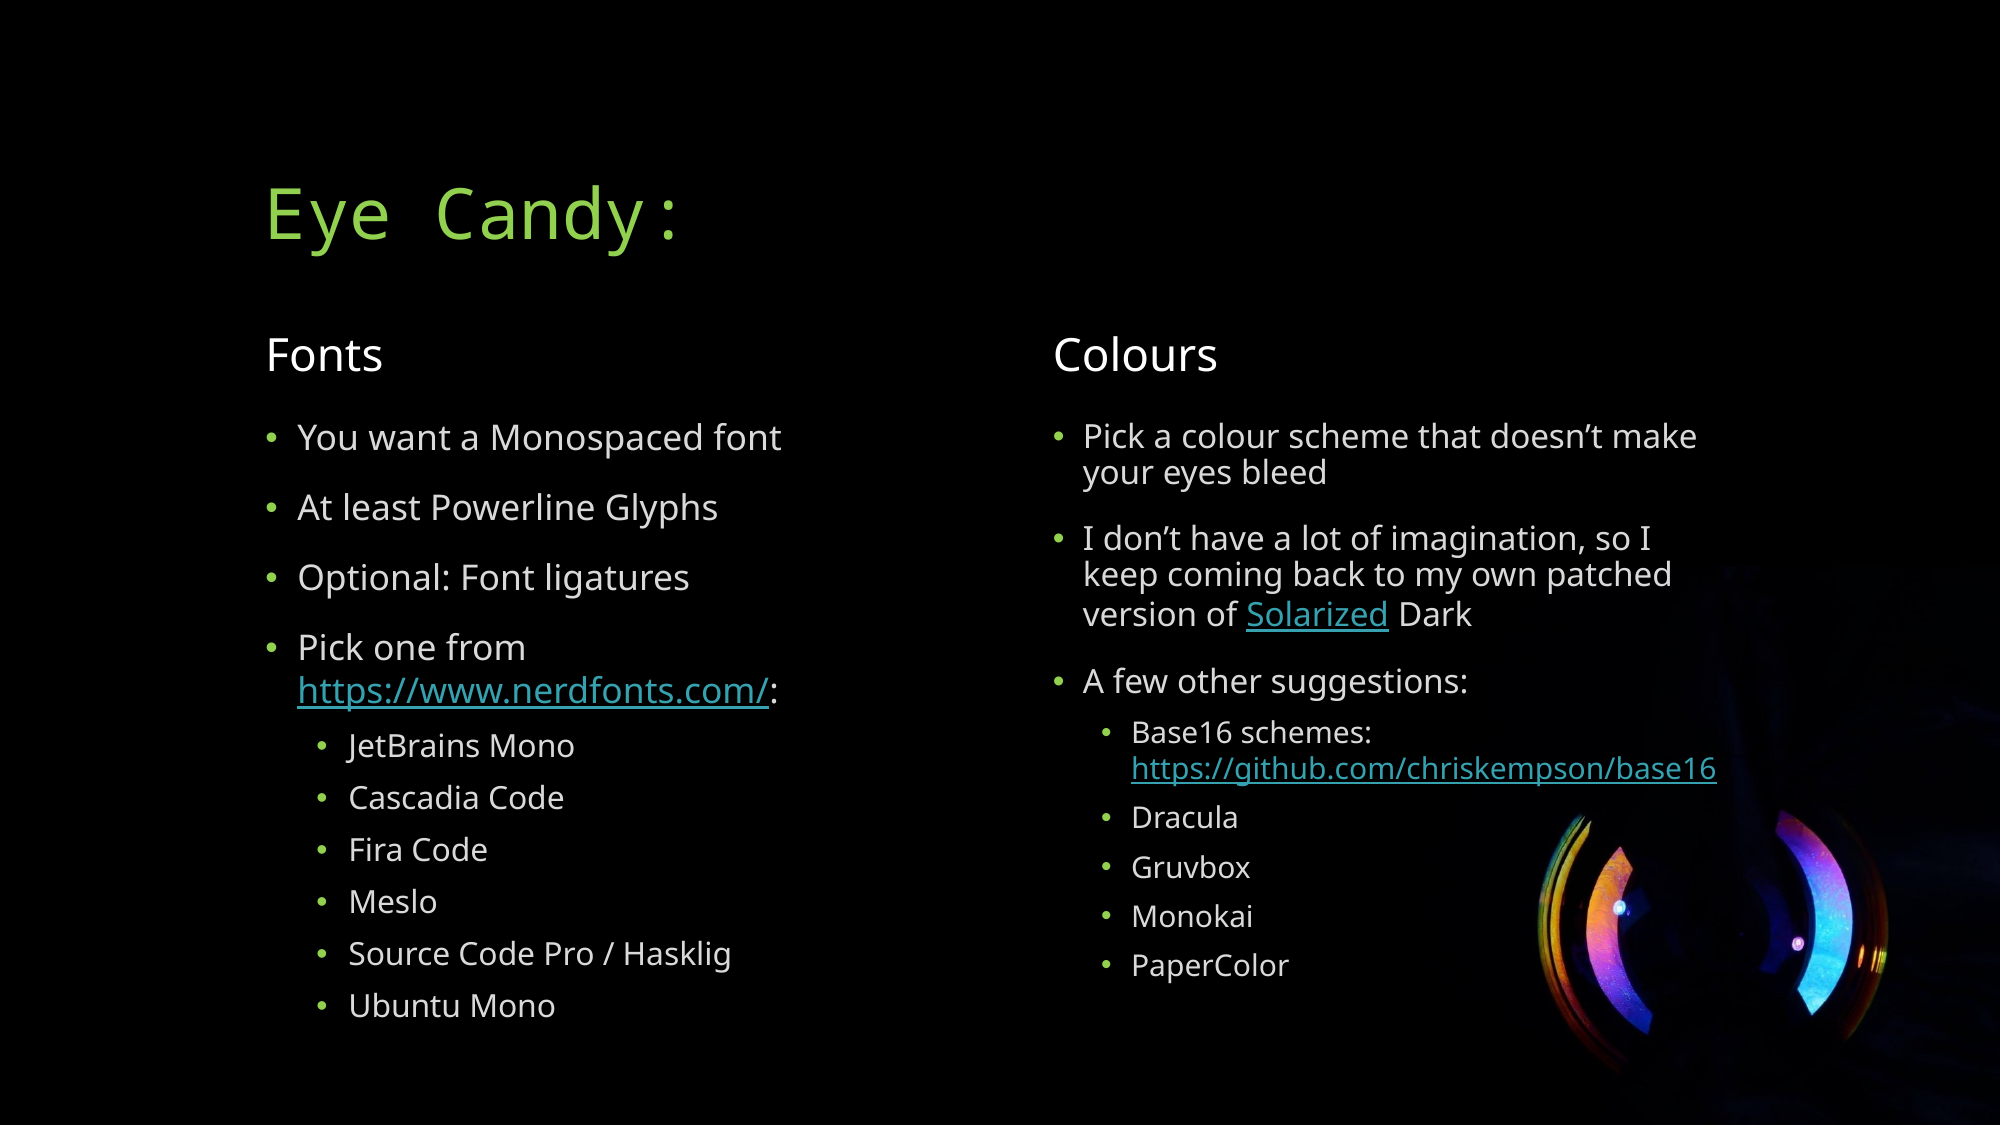

# Eye Candy:
Fonts
Colours
You want a Monospaced font
At least Powerline Glyphs
Optional: Font ligatures
Pick one from https://www.nerdfonts.com/:
JetBrains Mono
Cascadia Code
Fira Code
Meslo
Source Code Pro / Hasklig
Ubuntu Mono
Pick a colour scheme that doesn’t make your eyes bleed
I don’t have a lot of imagination, so I keep coming back to my own patched version of Solarized Dark
A few other suggestions:
Base16 schemes: https://github.com/chriskempson/base16
Dracula
Gruvbox
Monokai
PaperColor